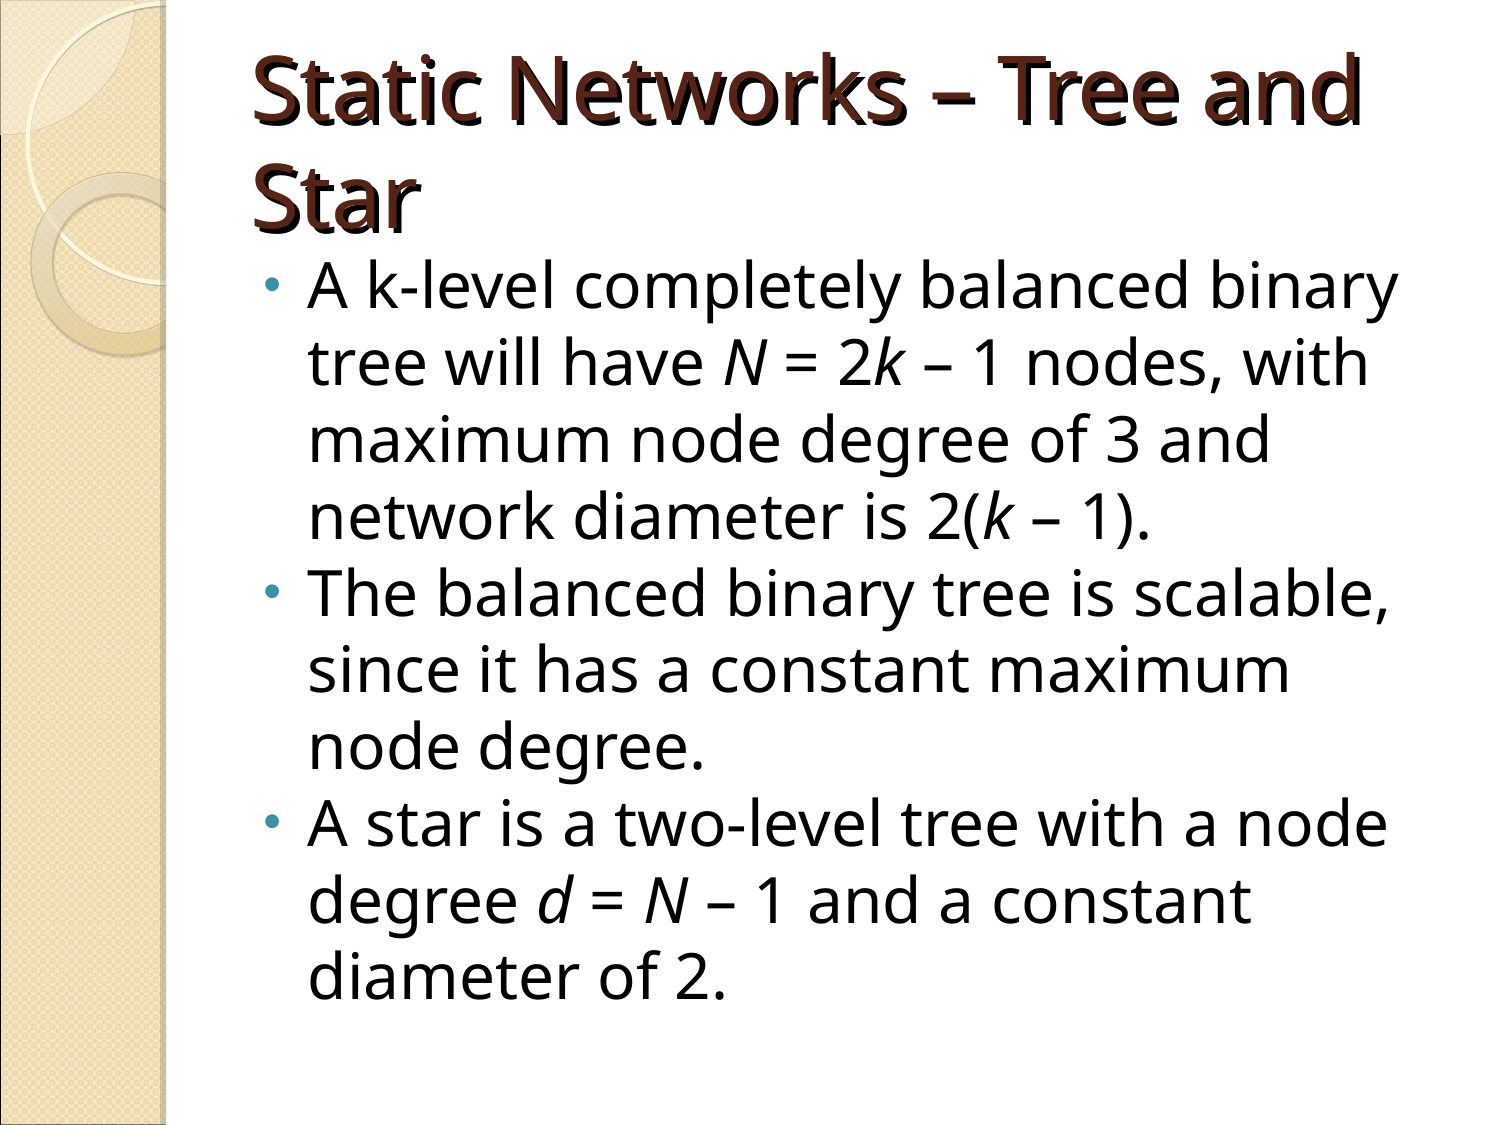

# Static Networks – Tree and Star
A k-level completely balanced binary tree will have N = 2k – 1 nodes, with maximum node degree of 3 and network diameter is 2(k – 1).
The balanced binary tree is scalable, since it has a constant maximum node degree.
A star is a two-level tree with a node degree d = N – 1 and a constant diameter of 2.